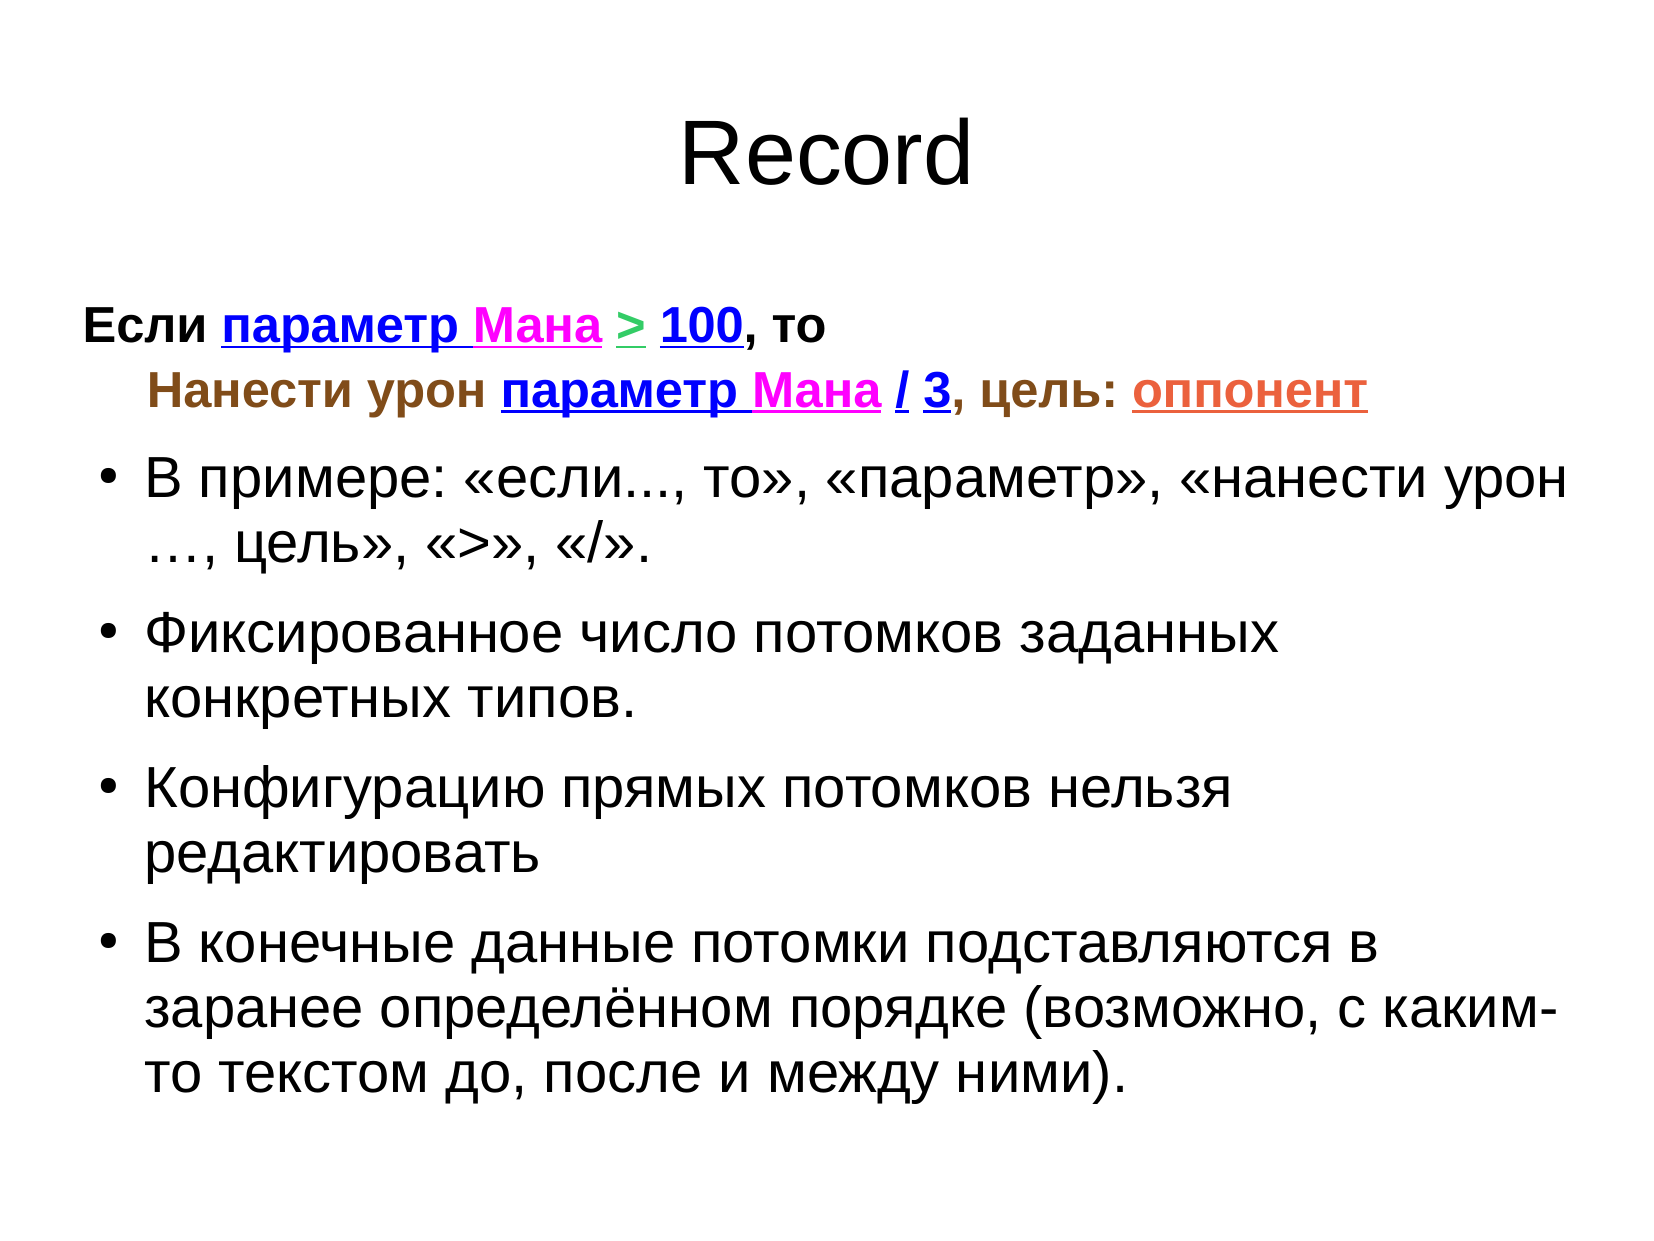

# Record
Если параметр Мана > 100, то
	Нанести урон параметр Мана / 3, цель: оппонент
В примере: «если..., то», «параметр», «нанести урон …, цель», «>», «/».
Фиксированное число потомков заданных конкретных типов.
Конфигурацию прямых потомков нельзя редактировать
В конечные данные потомки подставляются в заранее определённом порядке (возможно, с каким-то текстом до, после и между ними).